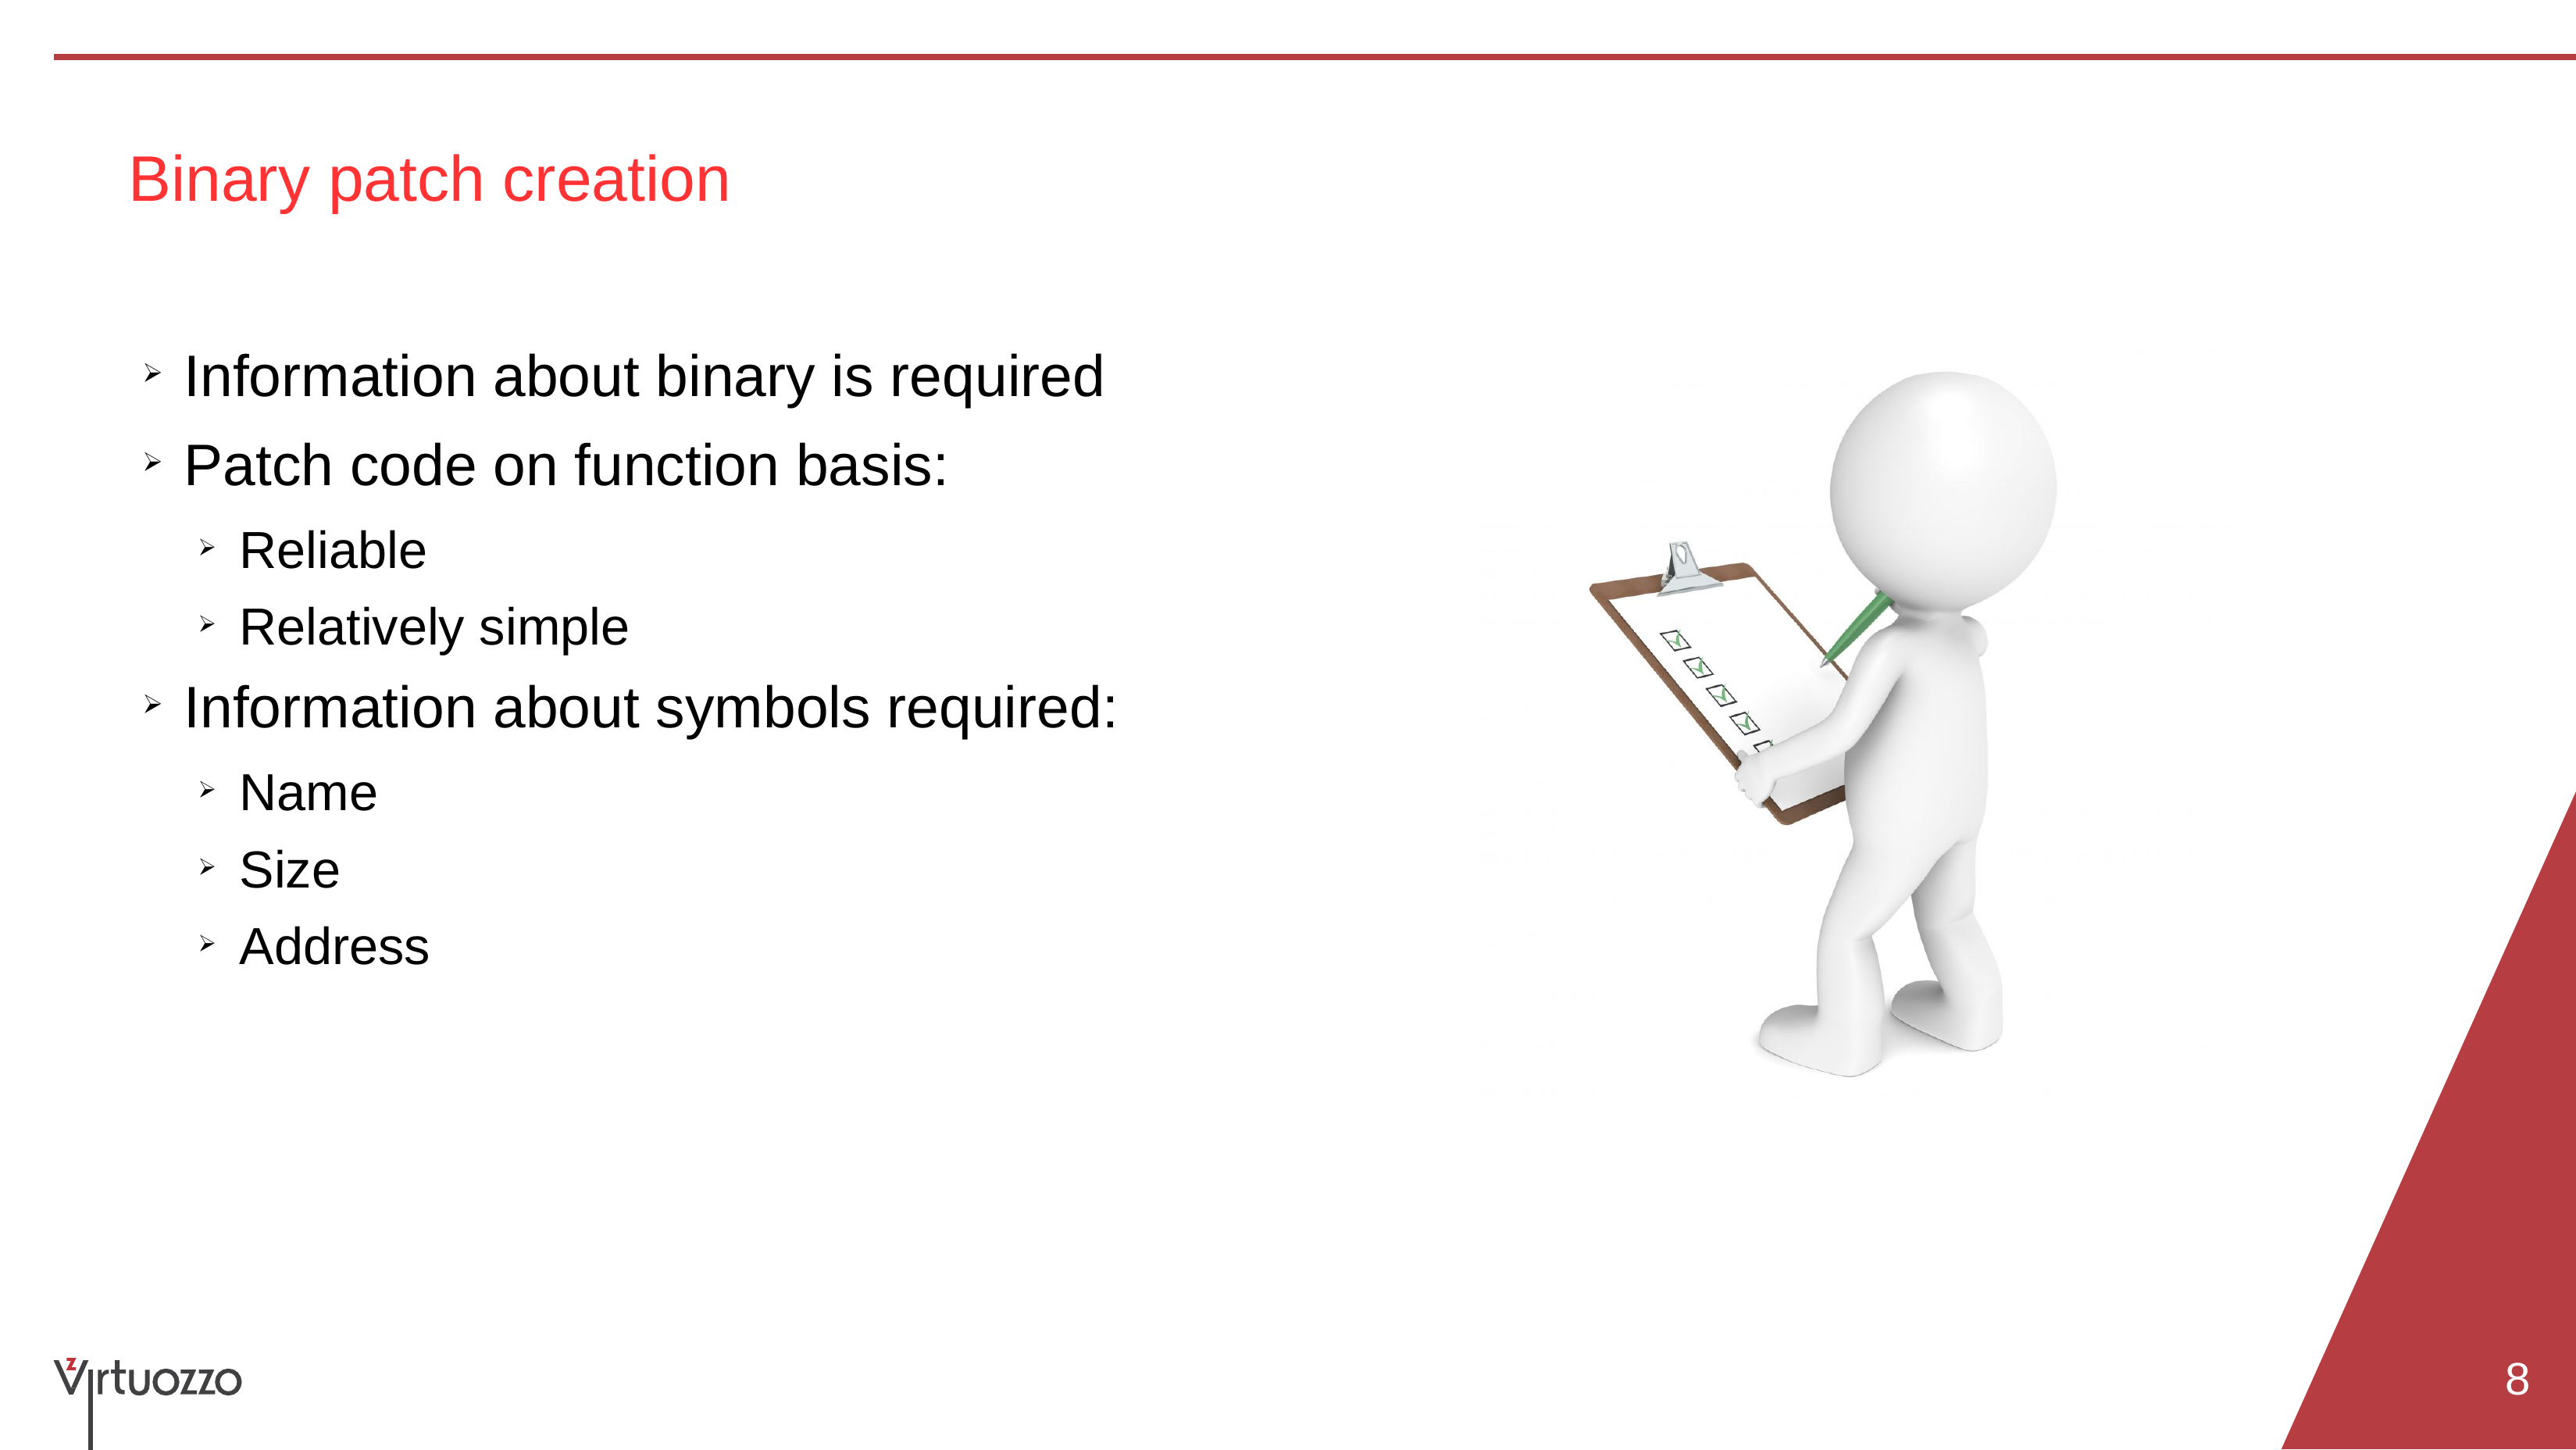

# Binary patch creation
Information about binary is required
Patch code on function basis:
Reliable
Relatively simple
Information about symbols required:
Name
Size
Address